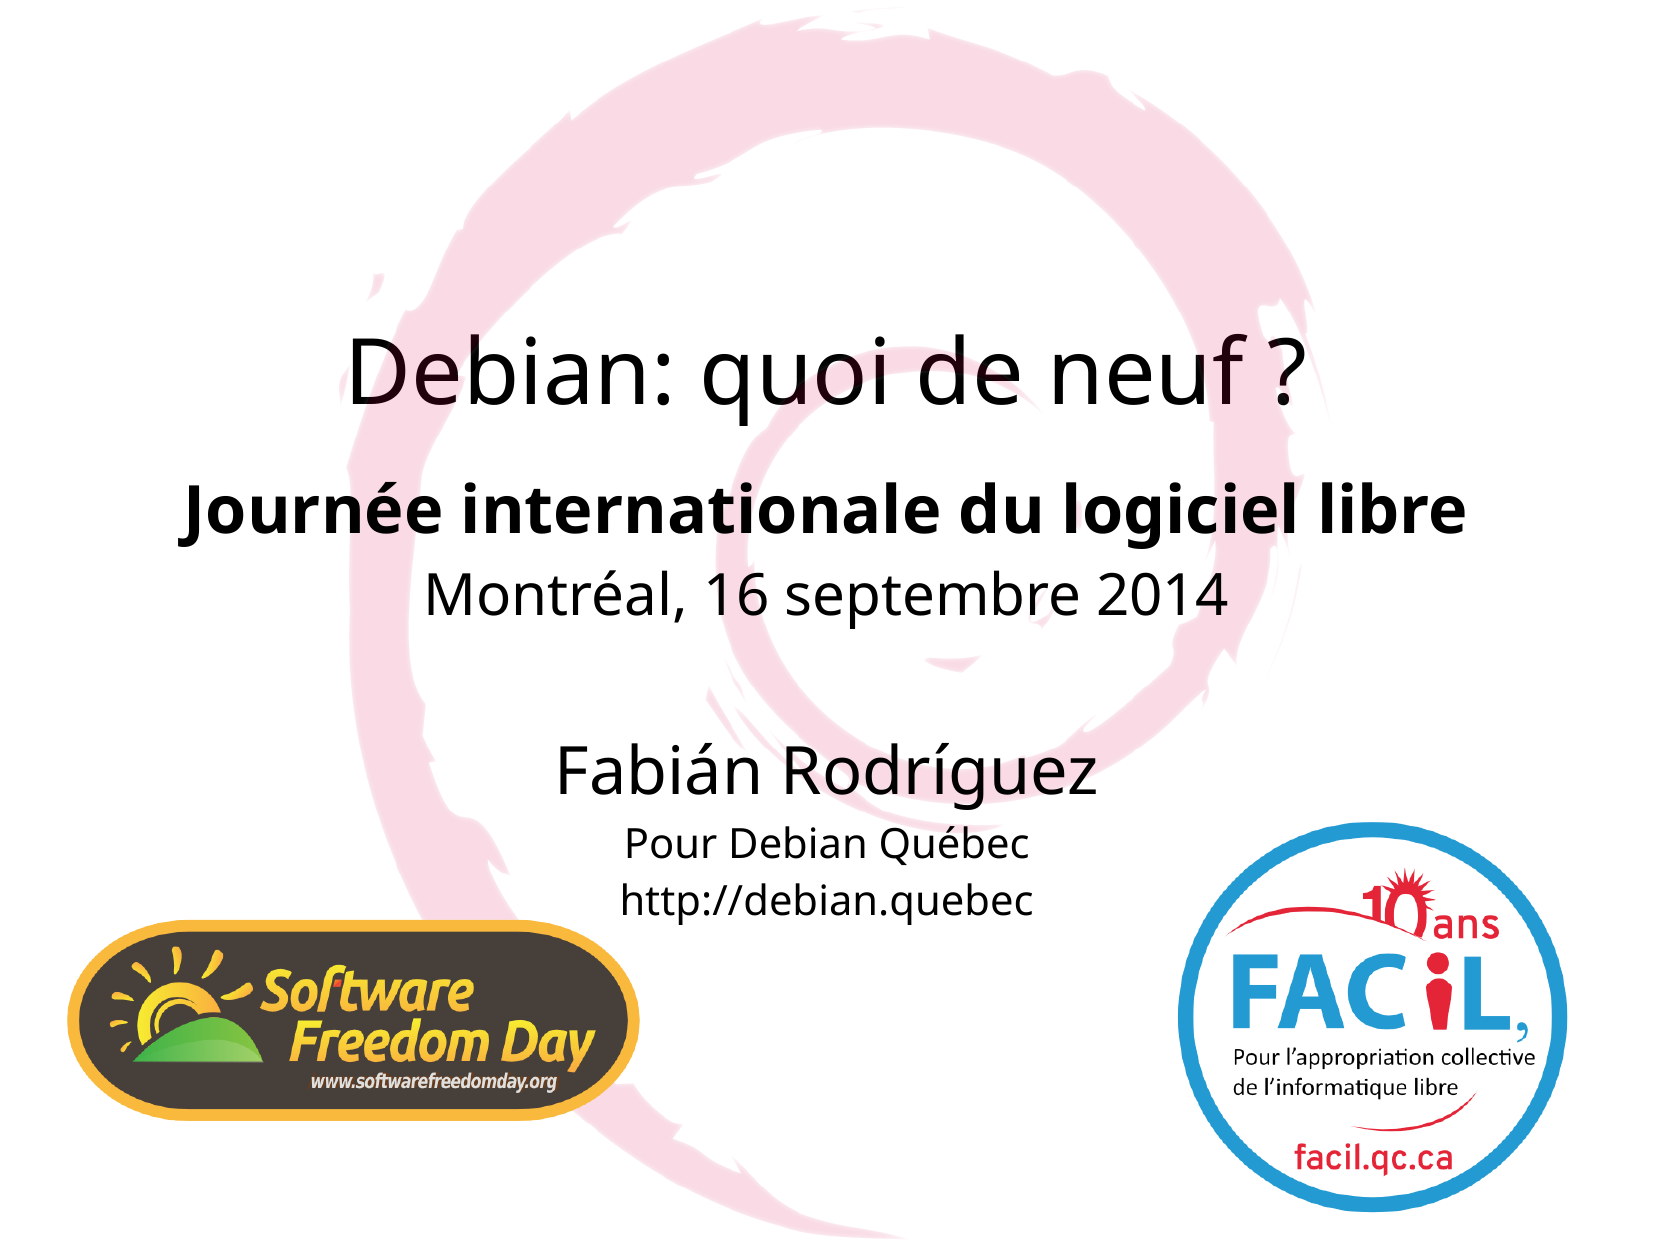

# Debian: quoi de neuf ?
Journée internationale du logiciel libre
Montréal, 16 septembre 2014
Fabián Rodríguez
Pour Debian Québec
http://debian.quebec